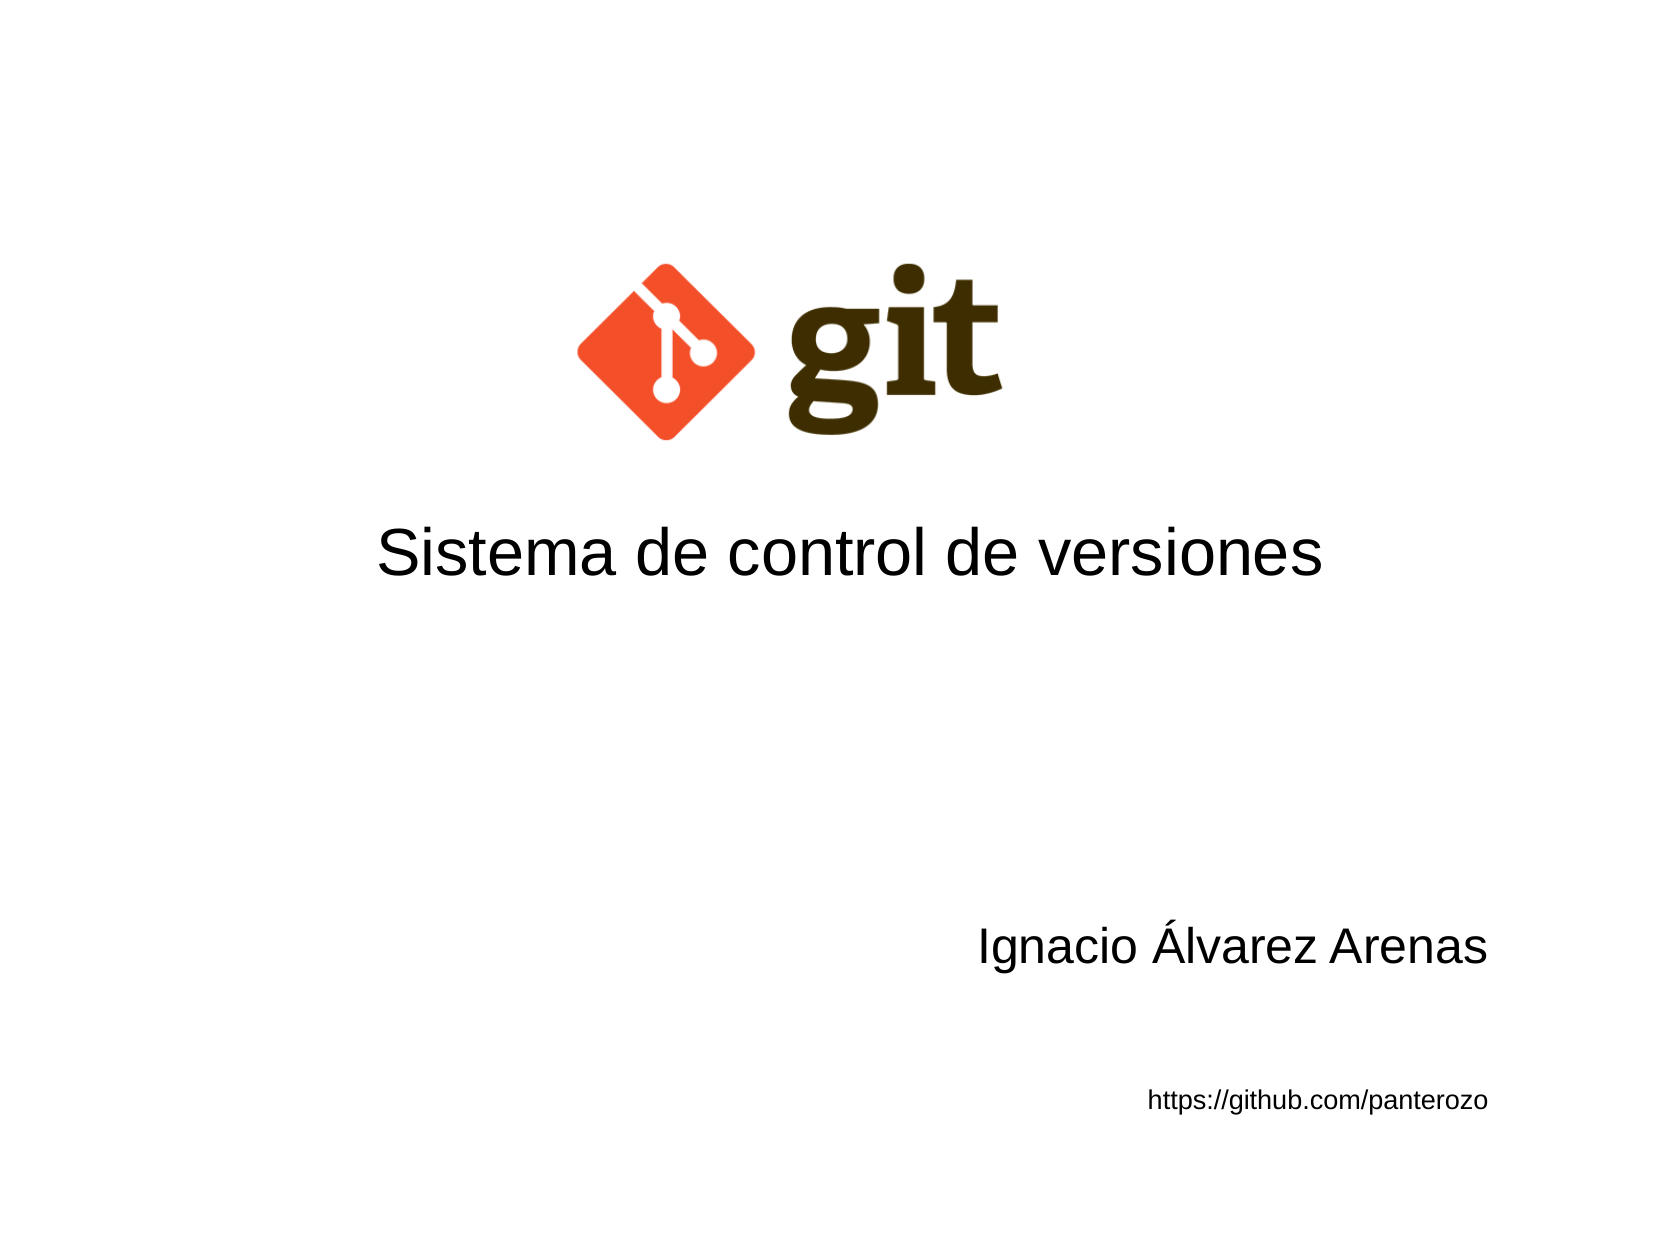

# Sistema de control de versiones
Ignacio Álvarez Arenas
https://github.com/panterozo